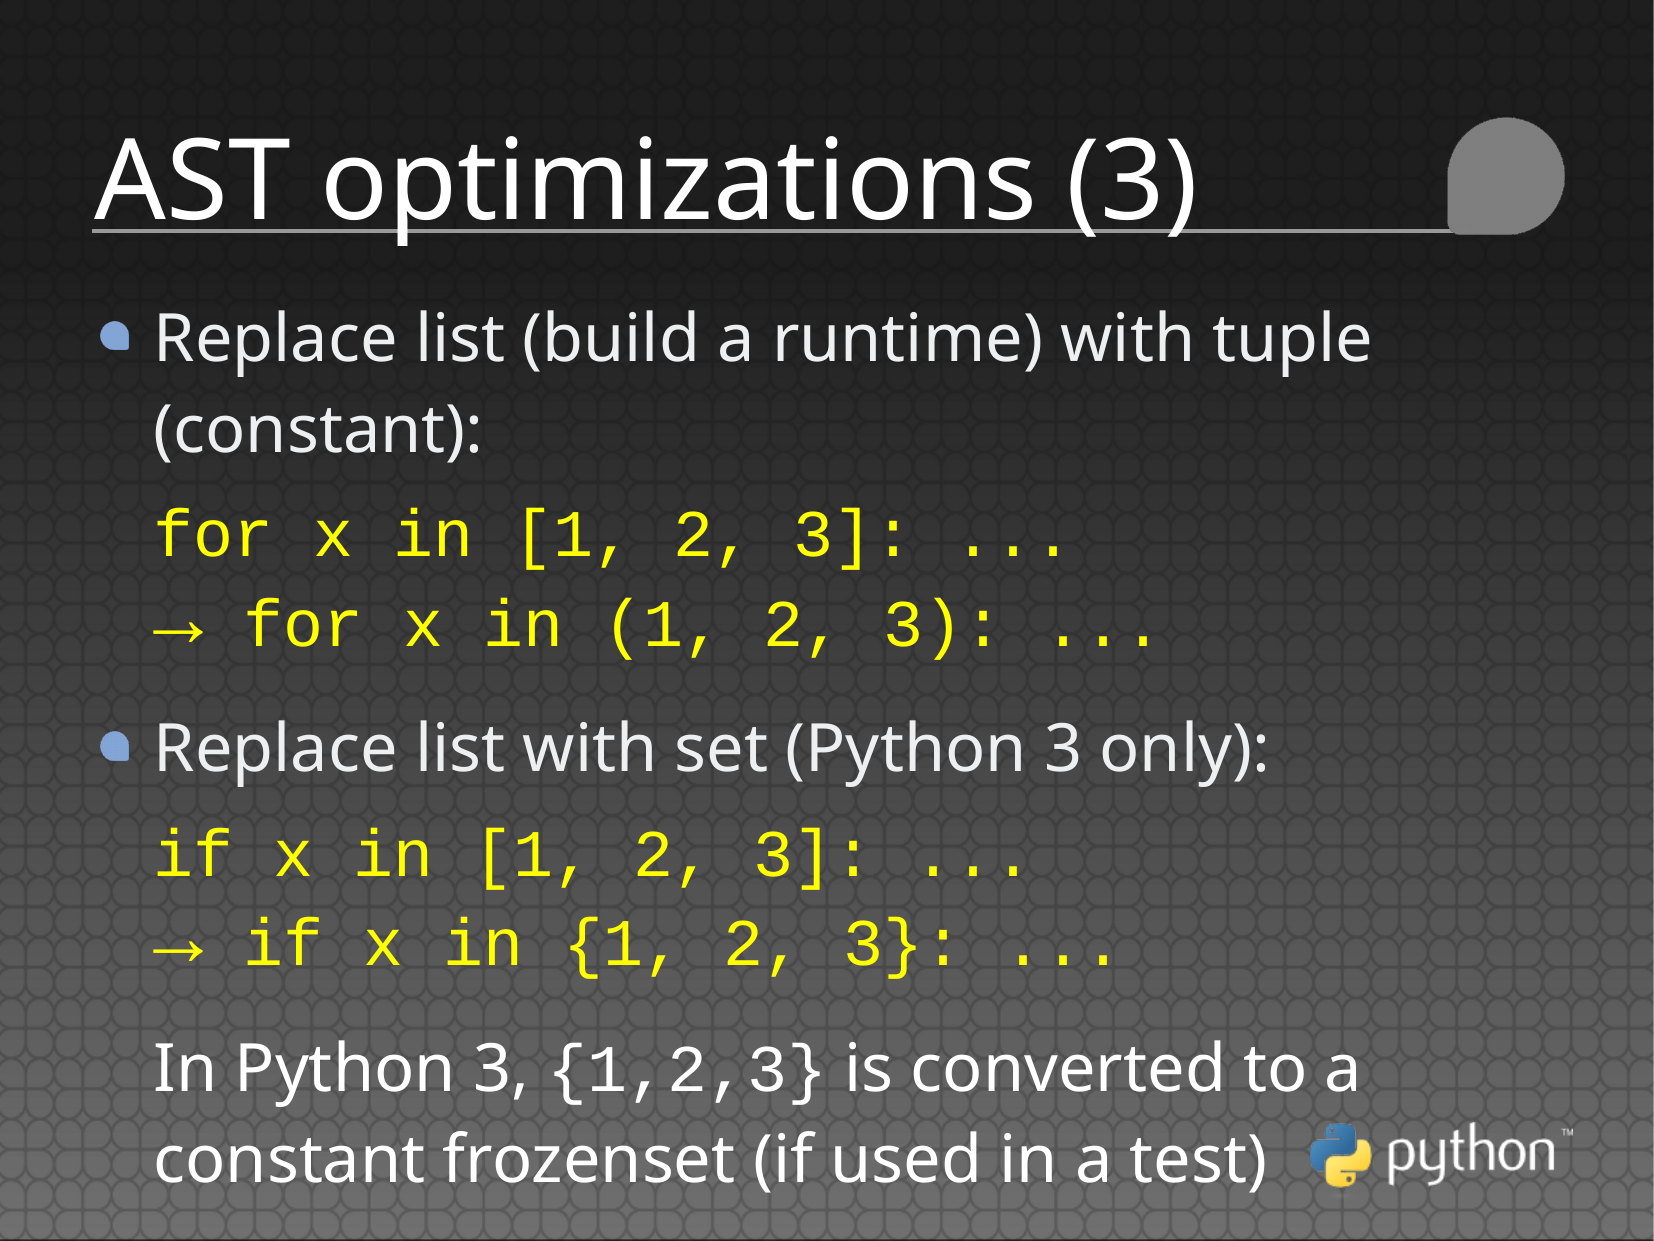

AST optimizations (3)
# Replace list (build a runtime) with tuple (constant):
for x in [1, 2, 3]: ...
→ for x in (1, 2, 3): ...
Replace list with set (Python 3 only):
if x in [1, 2, 3]: ...
→ if x in {1, 2, 3}: ...
In Python 3, {1,2,3} is converted to a constant frozenset (if used in a test)